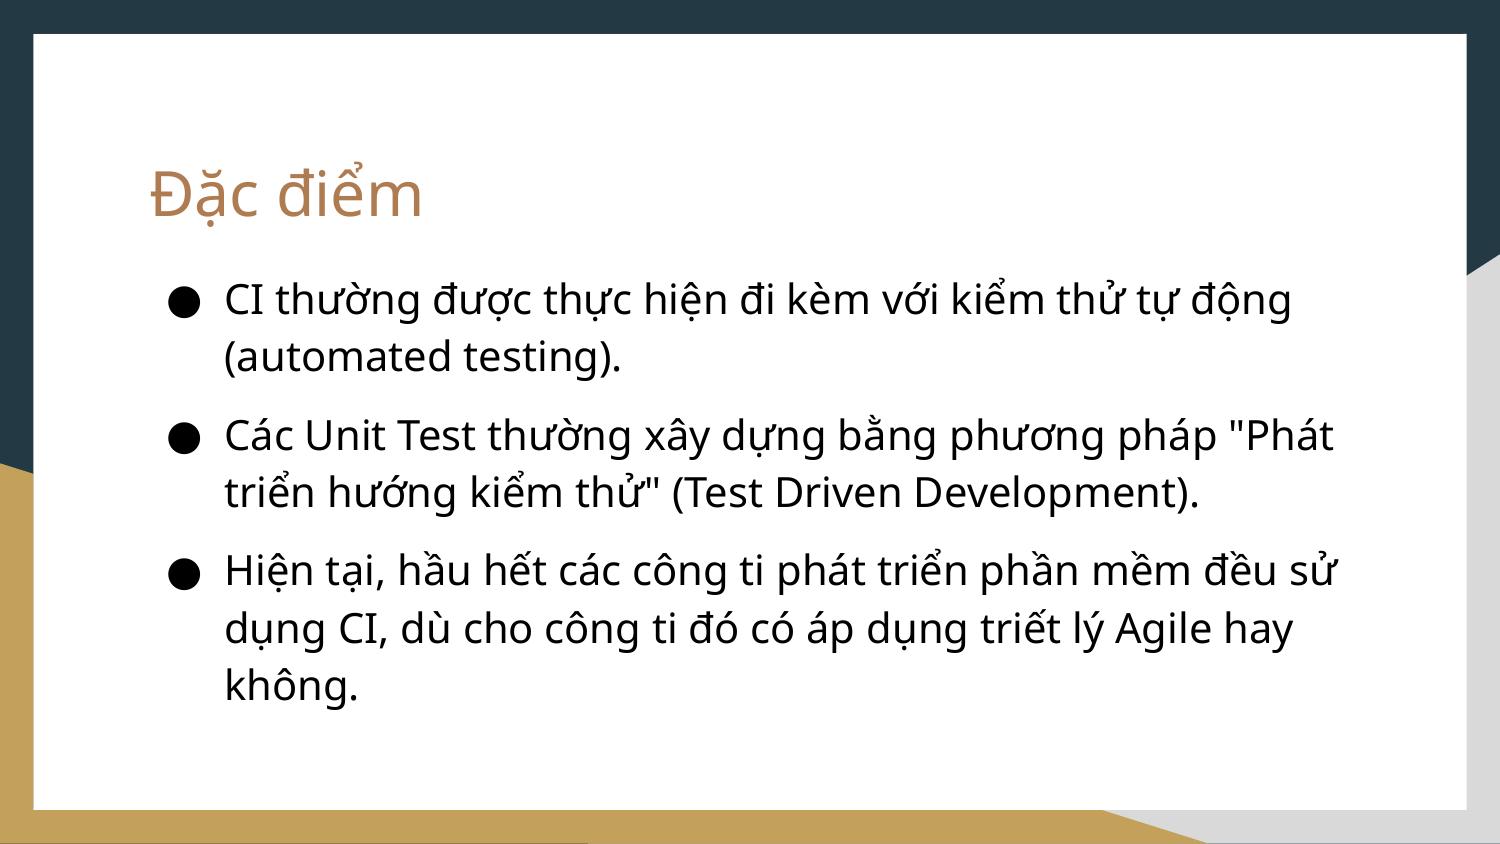

# Đặc điểm
CI thường được thực hiện đi kèm với kiểm thử tự động (automated testing).
Các Unit Test thường xây dựng bằng phương pháp "Phát triển hướng kiểm thử" (Test Driven Development).
Hiện tại, hầu hết các công ti phát triển phần mềm đều sử dụng CI, dù cho công ti đó có áp dụng triết lý Agile hay không.